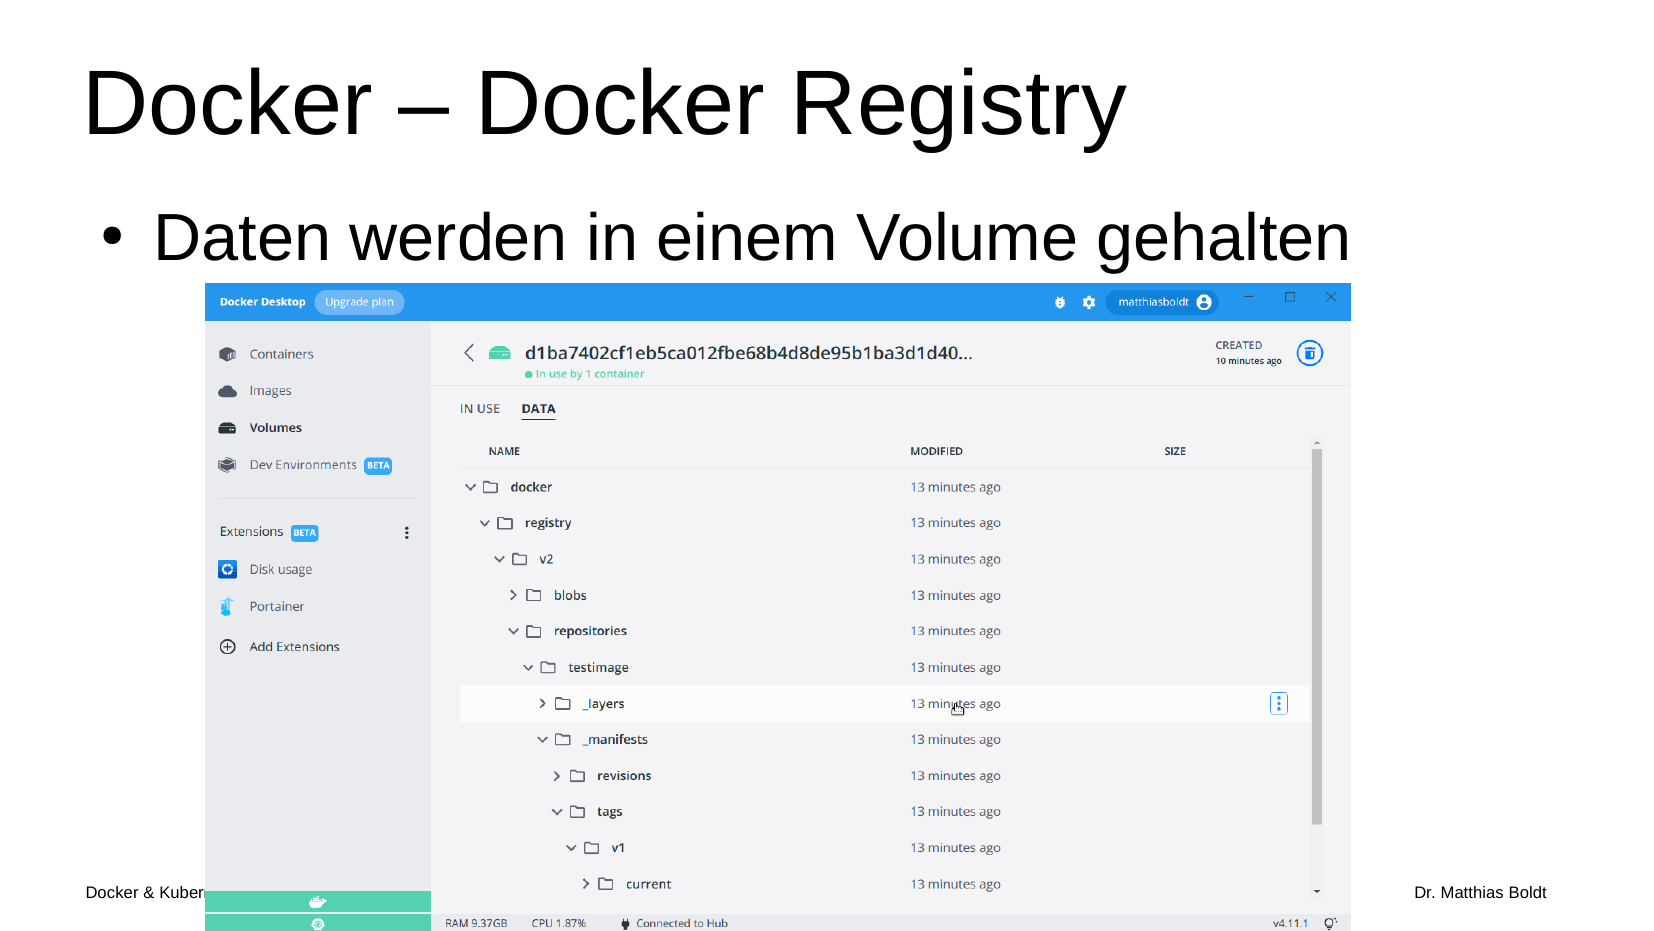

# Docker – Docker Registry
Daten werden in einem Volume gehalten
Docker & Kubernetes																Dr. Matthias Boldt